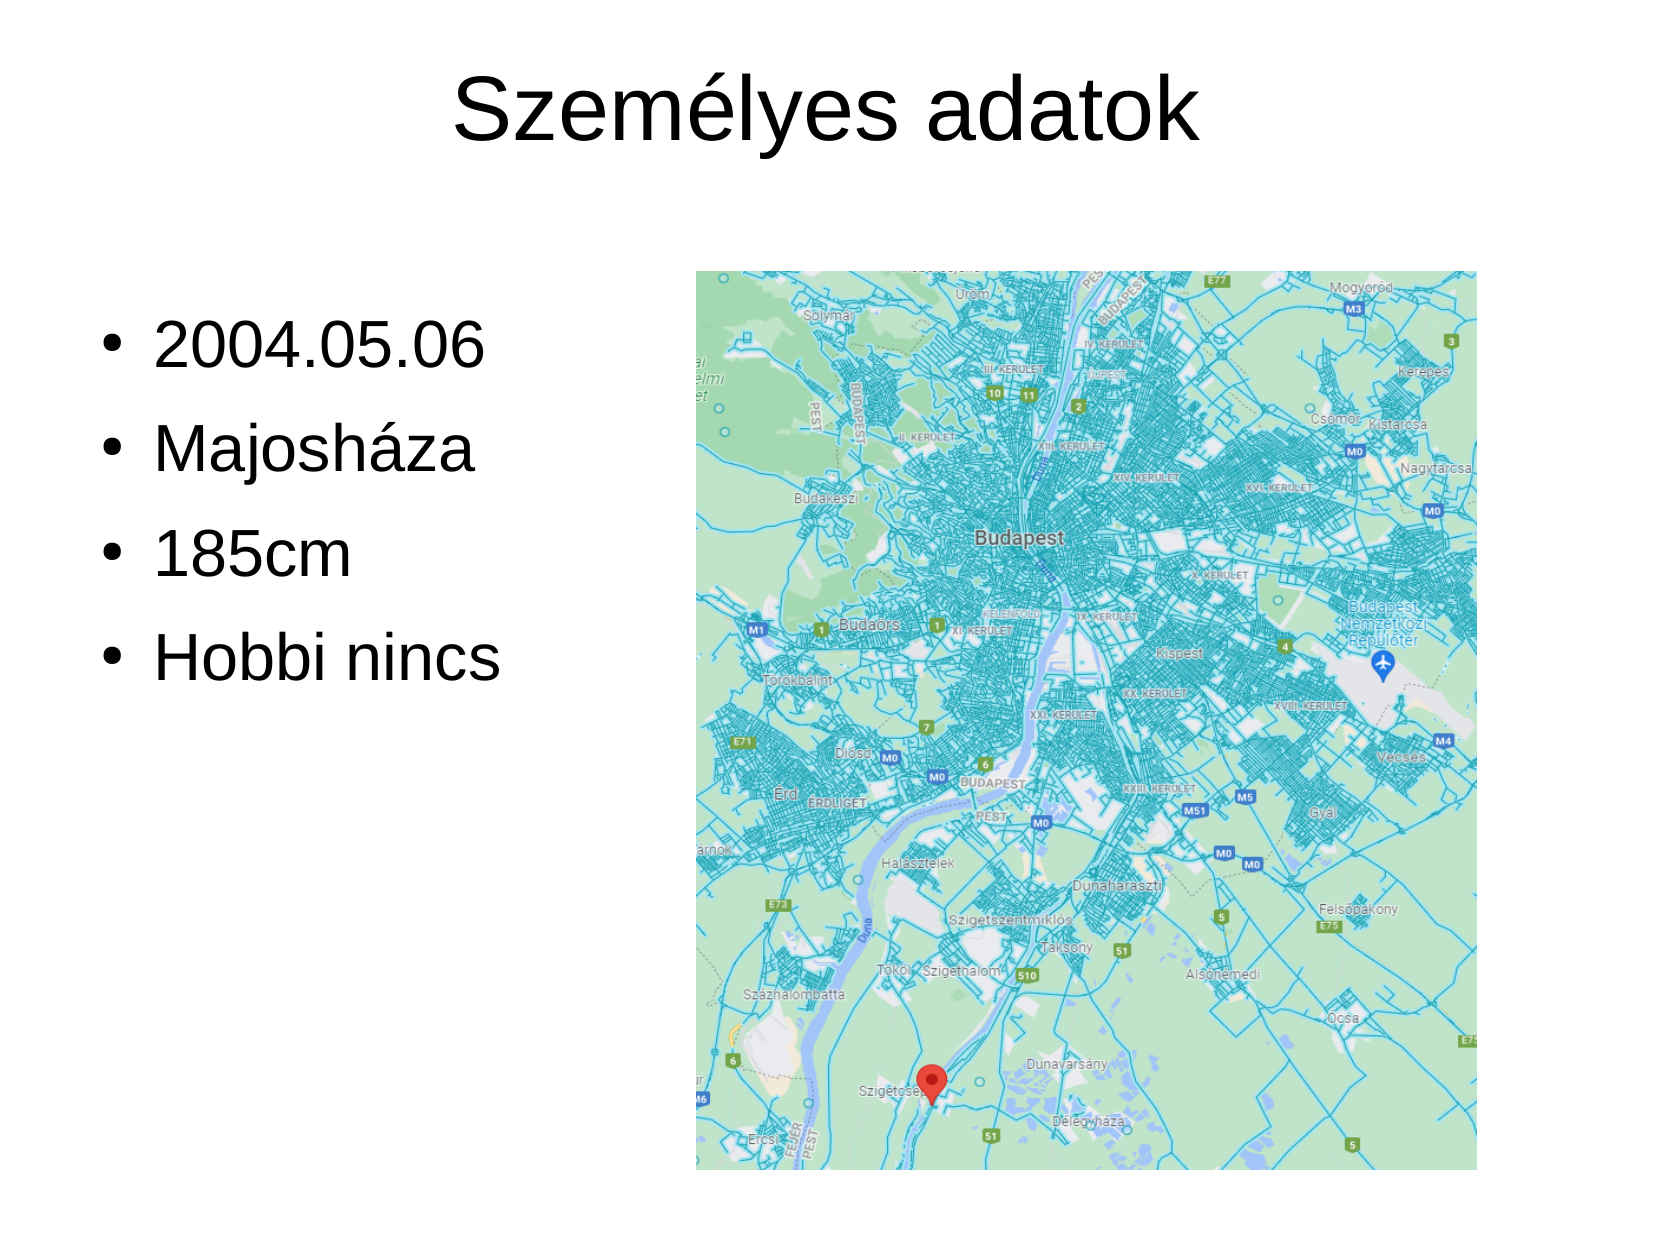

# Személyes adatok
2004.05.06
Majosháza
185cm
Hobbi nincs